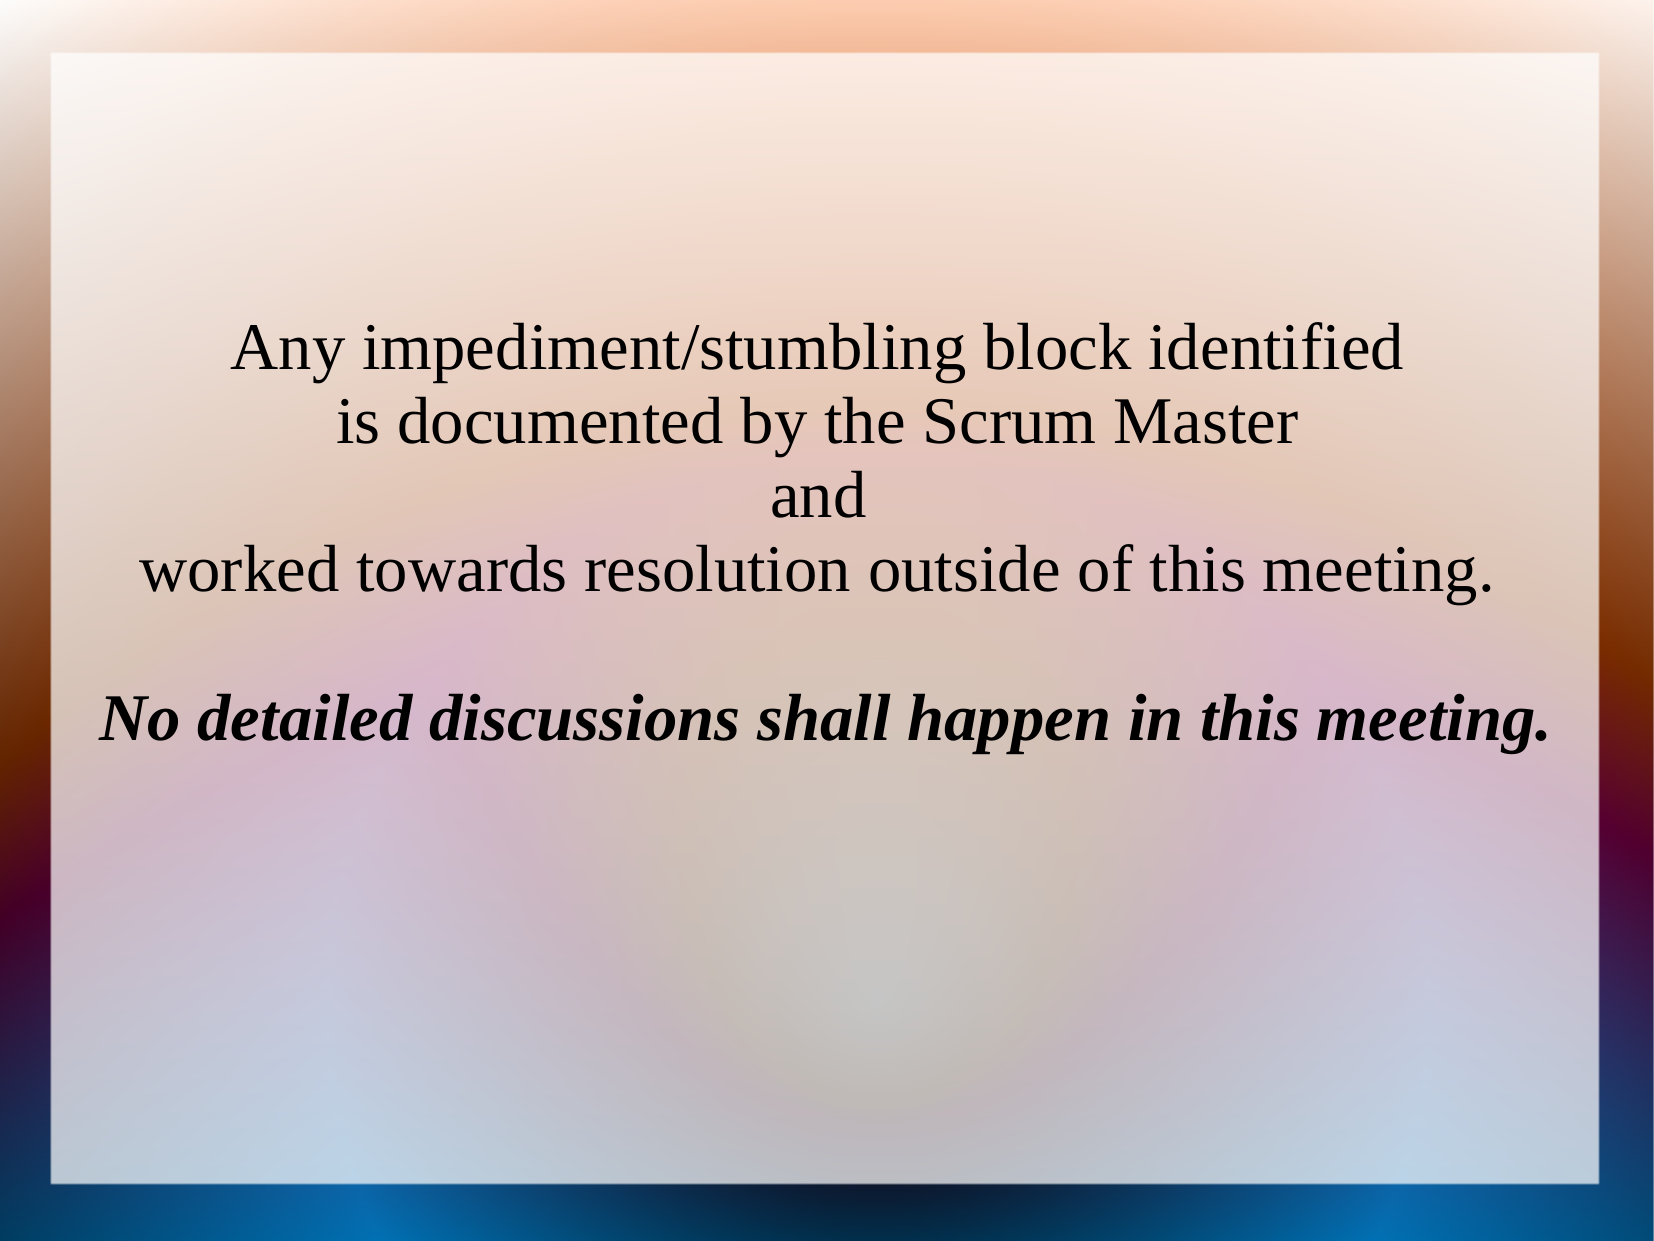

# Any impediment/stumbling block identified
is documented by the Scrum Master
and
worked towards resolution outside of this meeting.
No detailed discussions shall happen in this meeting.